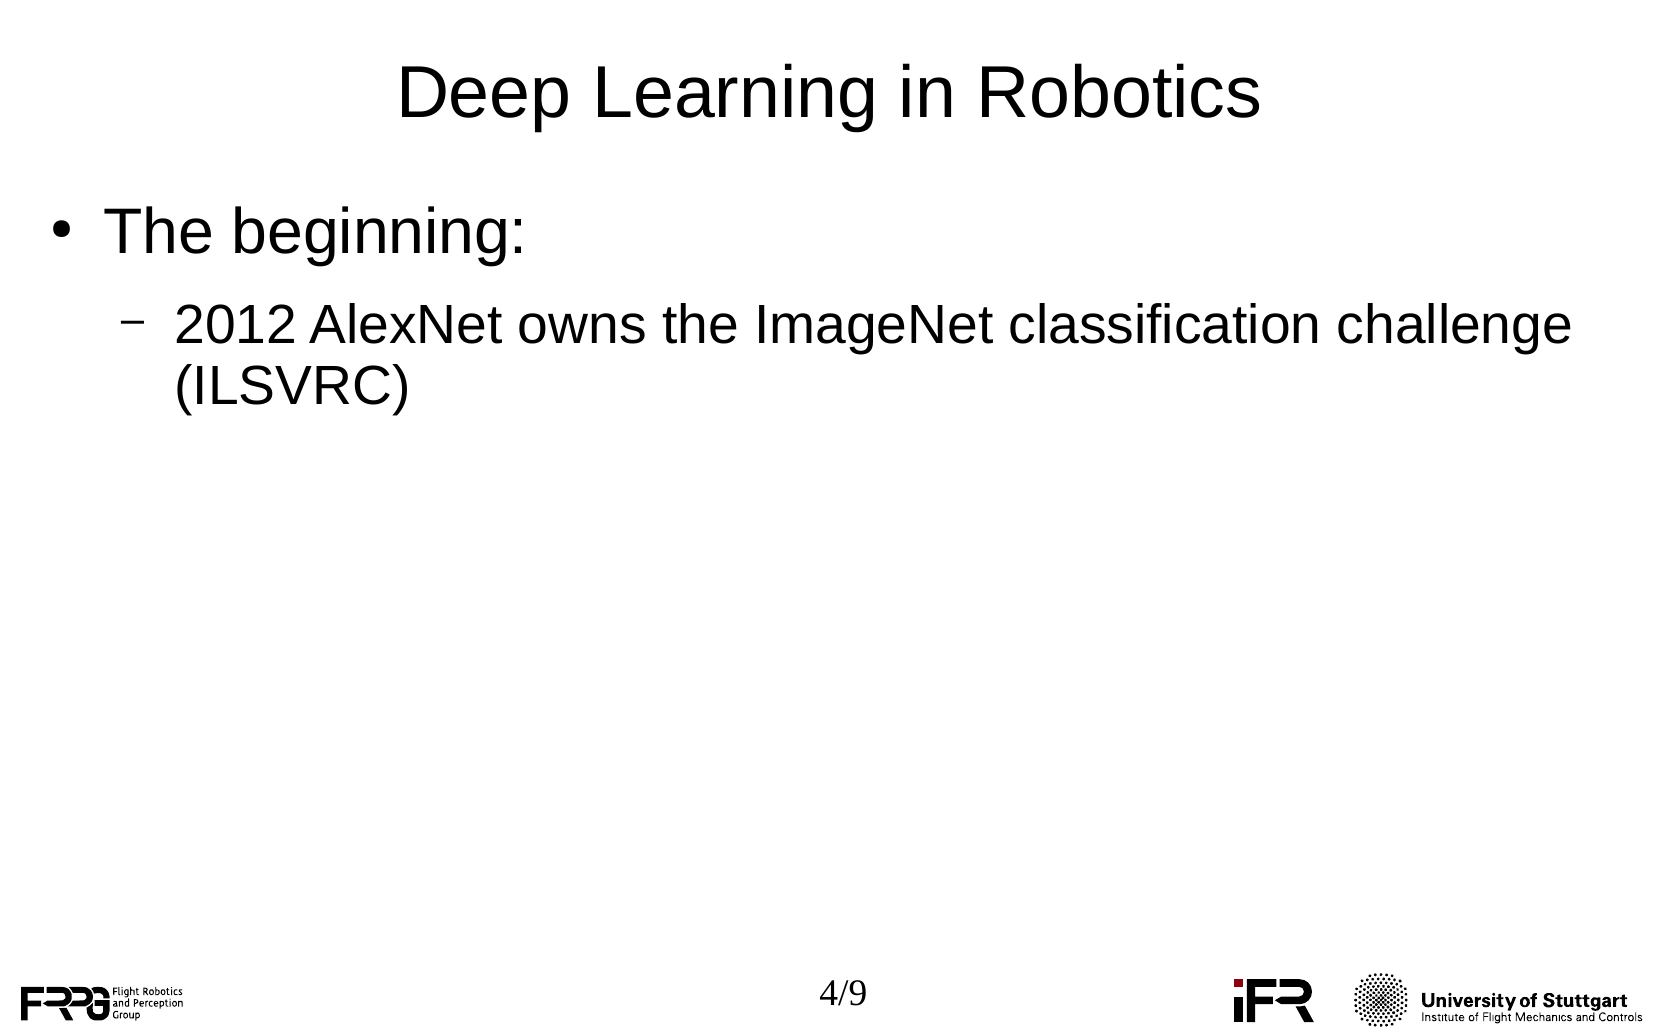

# Deep Learning in Robotics
The beginning:
2012 AlexNet owns the ImageNet classification challenge (ILSVRC)
4